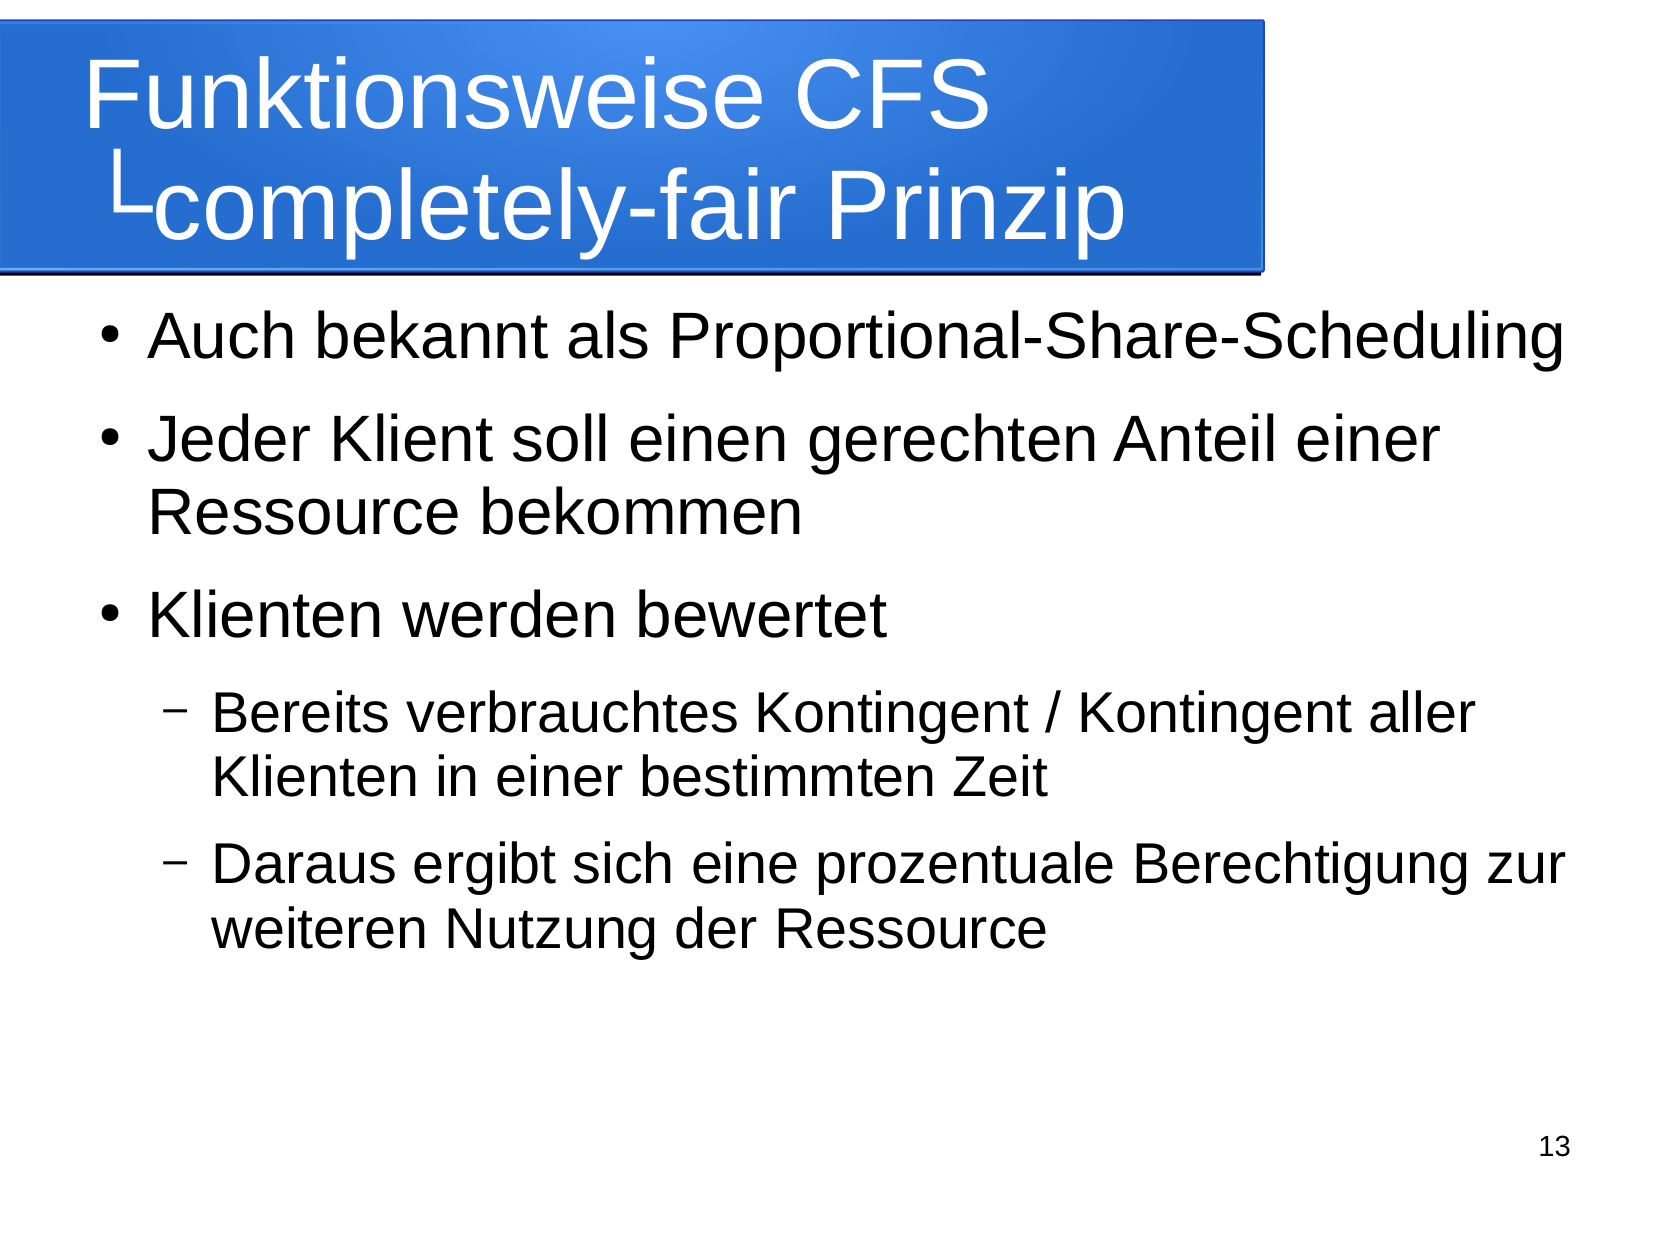

# Funktionsweise CFS └completely-fair Prinzip
Auch bekannt als Proportional-Share-Scheduling
Jeder Klient soll einen gerechten Anteil einer Ressource bekommen
Klienten werden bewertet
Bereits verbrauchtes Kontingent / Kontingent aller Klienten in einer bestimmten Zeit
Daraus ergibt sich eine prozentuale Berechtigung zur weiteren Nutzung der Ressource
13